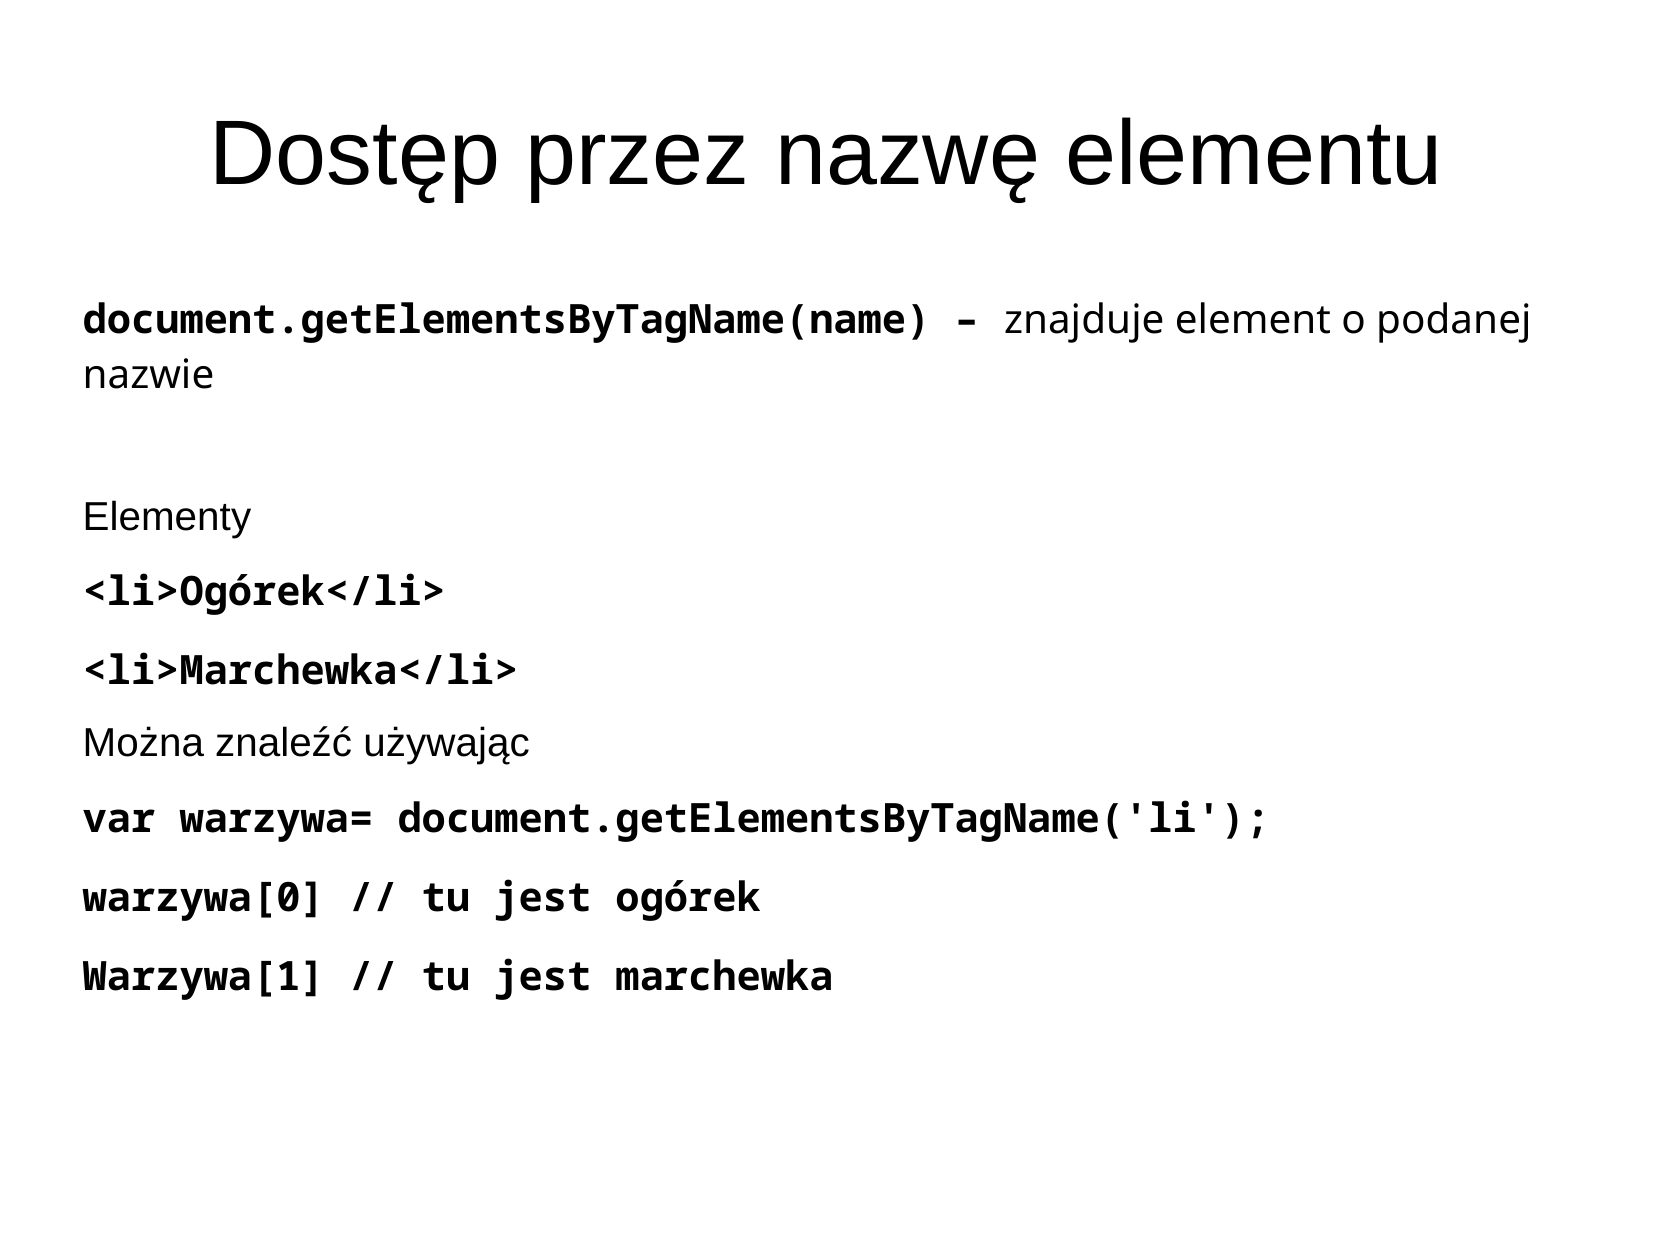

# Dostęp przez nazwę elementu
document.getElementsByTagName(name) – znajduje element o podanej nazwie
Elementy
<li>Ogórek</li>
<li>Marchewka</li>
Można znaleźć używając
var warzywa= document.getElementsByTagName('li');
warzywa[0] // tu jest ogórek
Warzywa[1] // tu jest marchewka